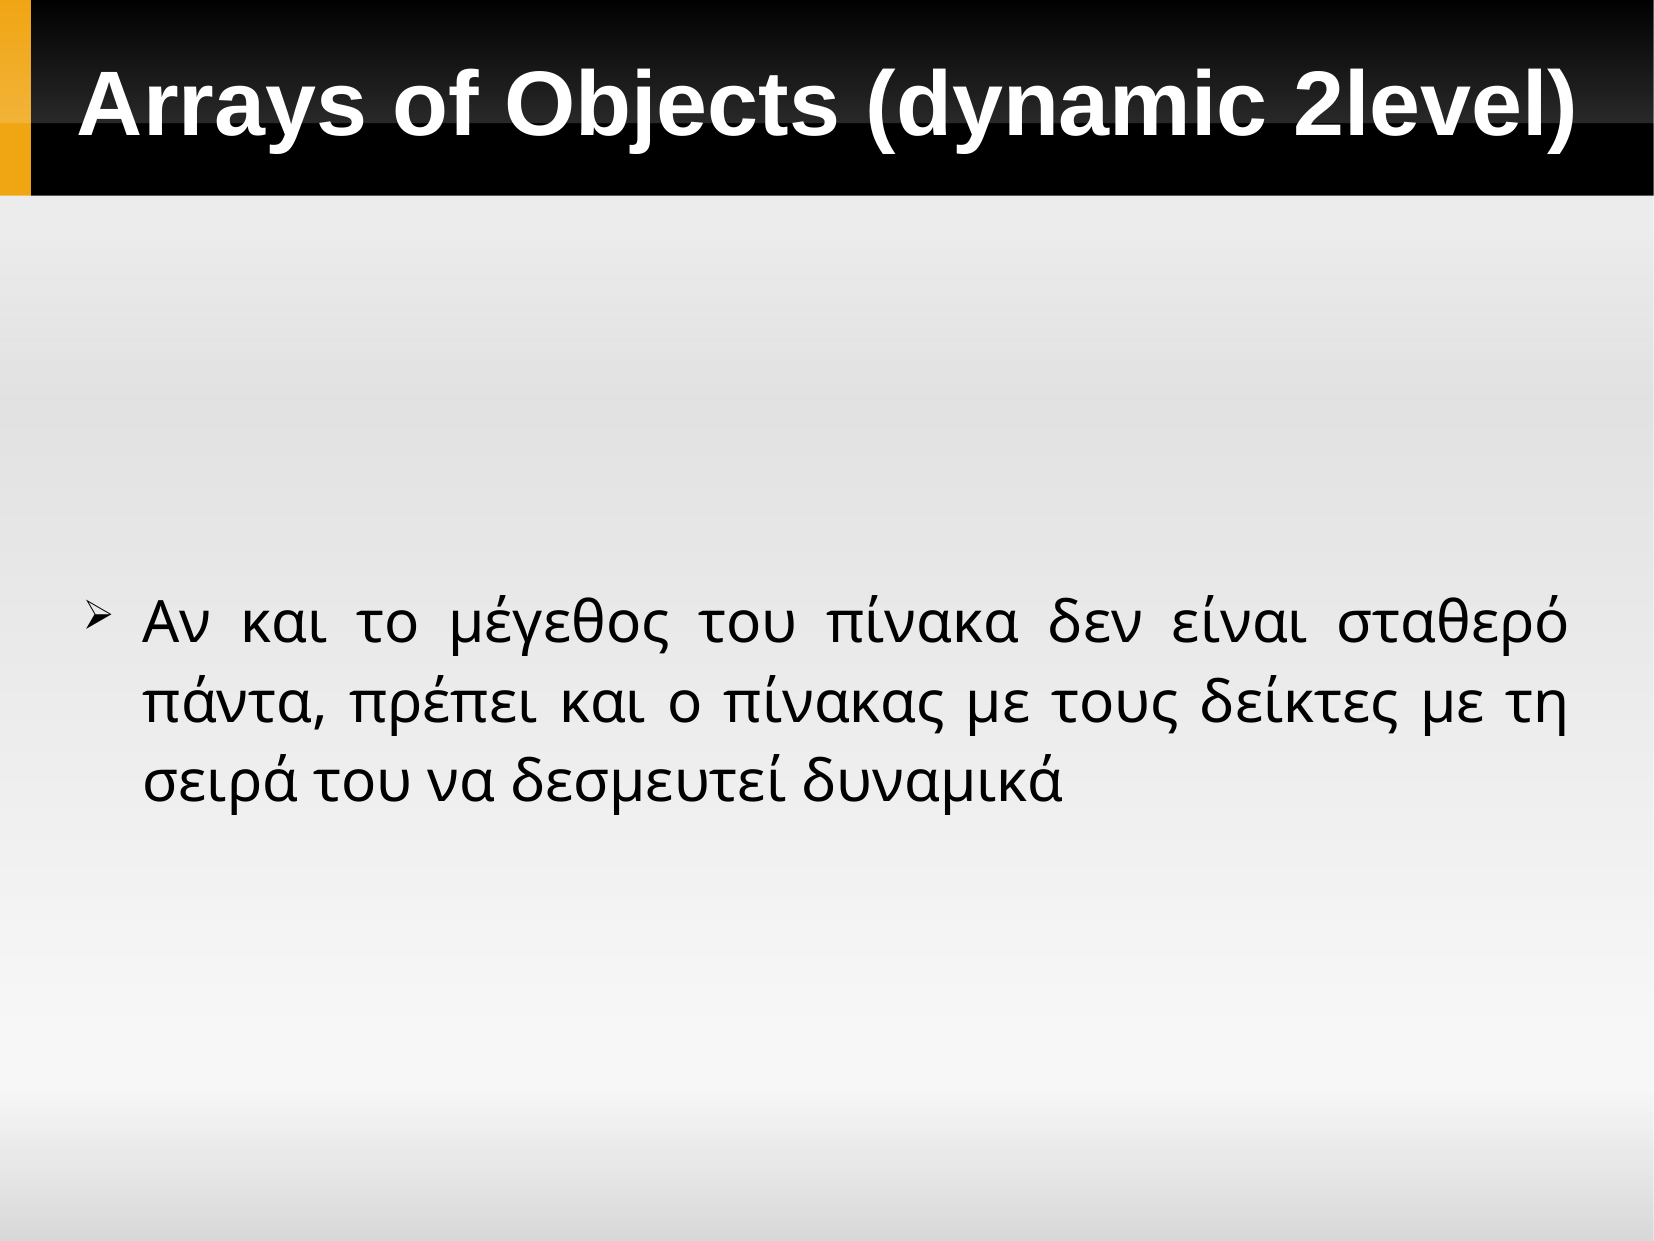

# Arrays of Objects (dynamic 2level)
Αν και το μέγεθος του πίνακα δεν είναι σταθερό πάντα, πρέπει και ο πίνακας με τους δείκτες με τη σειρά του να δεσμευτεί δυναμικά